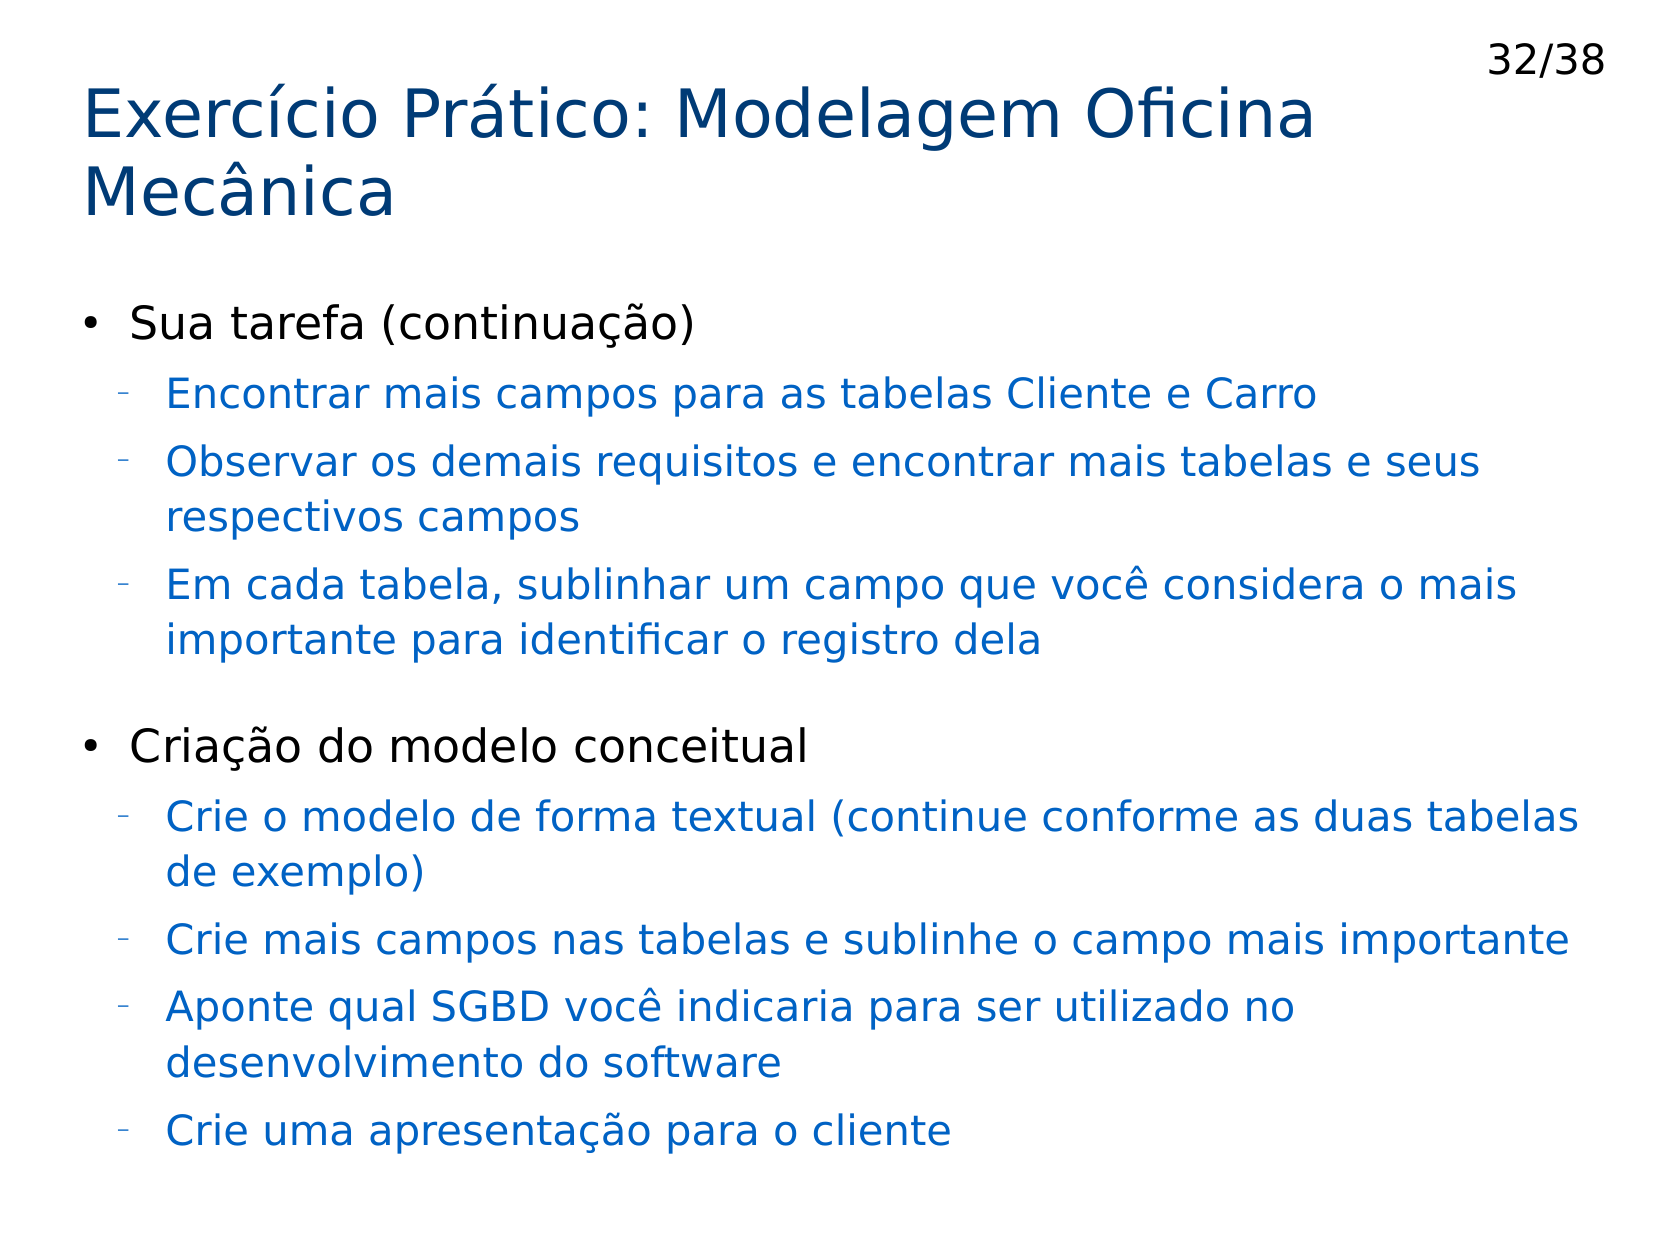

32
# Exercício Prático: Modelagem Oficina Mecânica
Sua tarefa (continuação)
Encontrar mais campos para as tabelas Cliente e Carro
Observar os demais requisitos e encontrar mais tabelas e seus respectivos campos
Em cada tabela, sublinhar um campo que você considera o mais importante para identificar o registro dela
Criação do modelo conceitual
Crie o modelo de forma textual (continue conforme as duas tabelas de exemplo)
Crie mais campos nas tabelas e sublinhe o campo mais importante
Aponte qual SGBD você indicaria para ser utilizado no desenvolvimento do software
Crie uma apresentação para o cliente